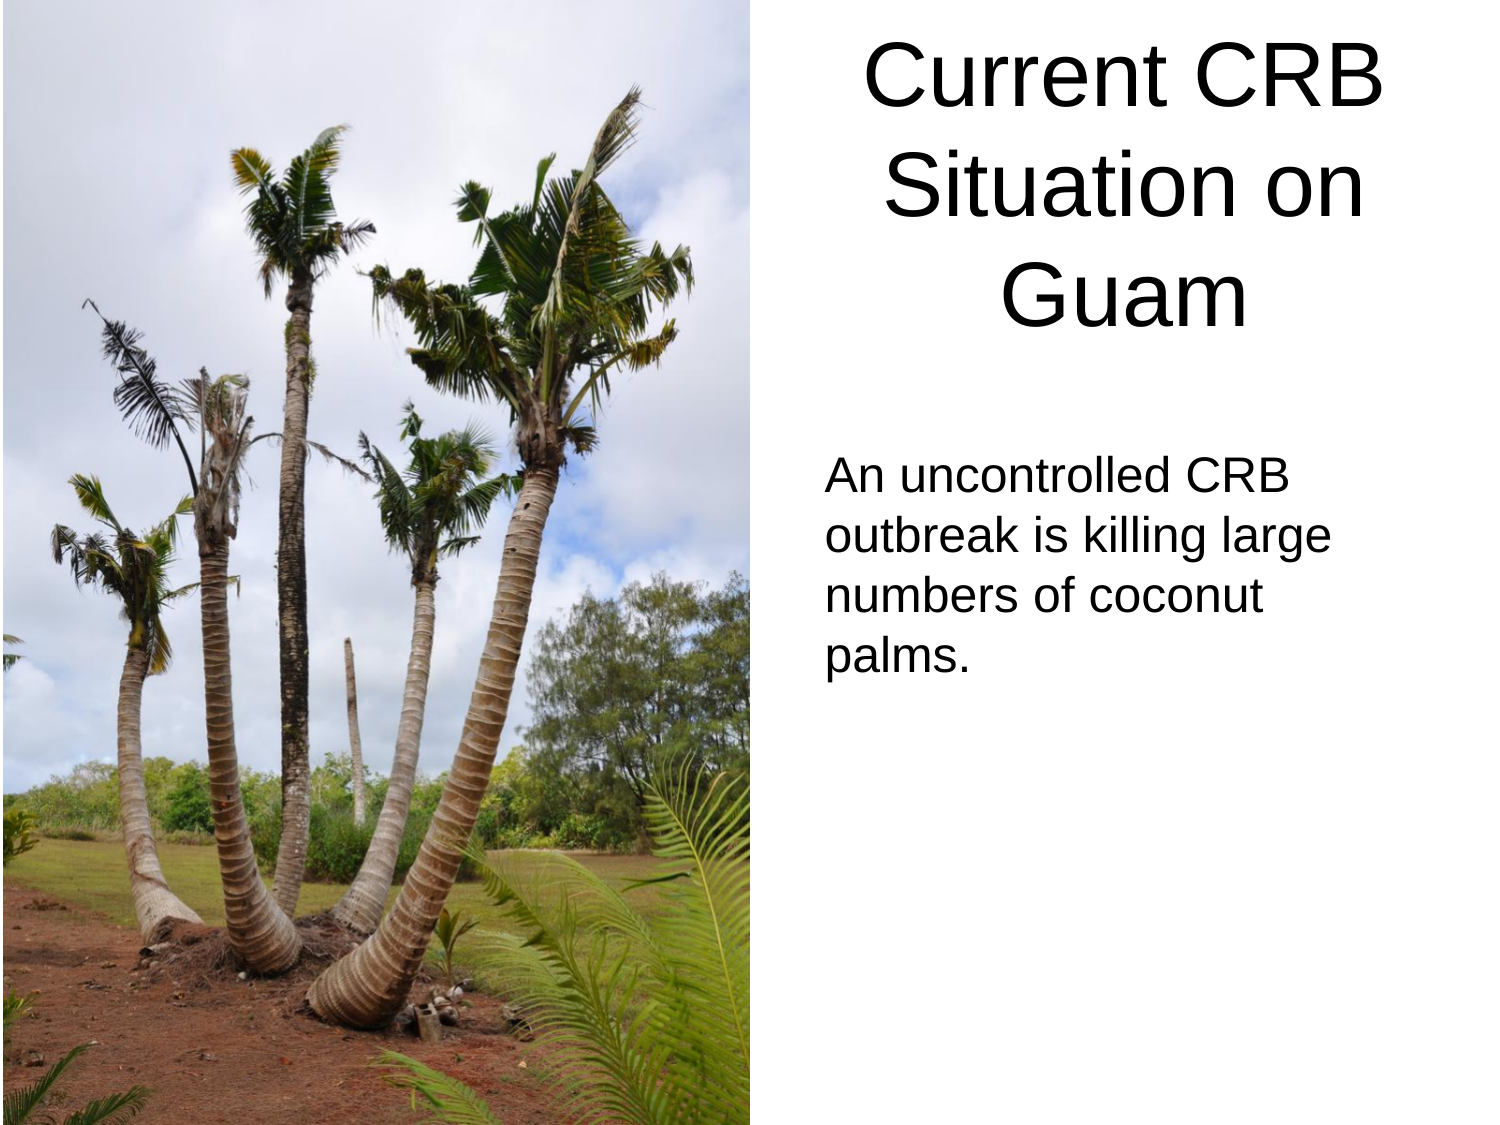

Current CRB Situation on Guam
An uncontrolled CRB outbreak is killing large numbers of coconut palms.